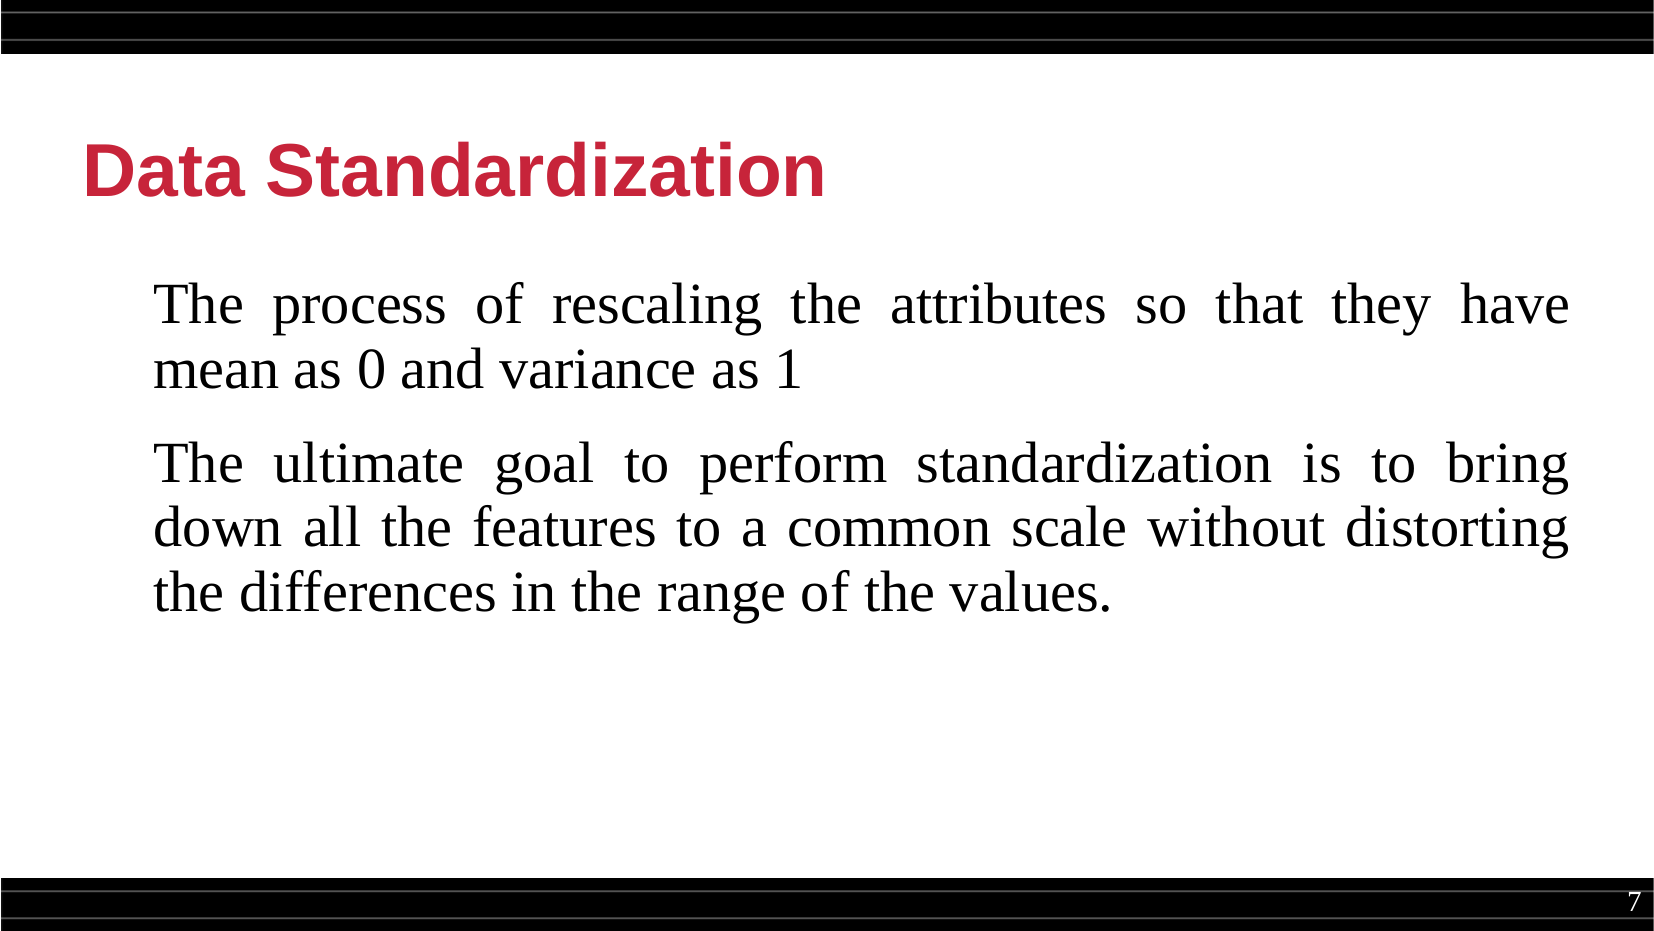

# Data Standardization
The process of rescaling the attributes so that they have mean as 0 and variance as 1
The ultimate goal to perform standardization is to bring down all the features to a common scale without distorting the differences in the range of the values.